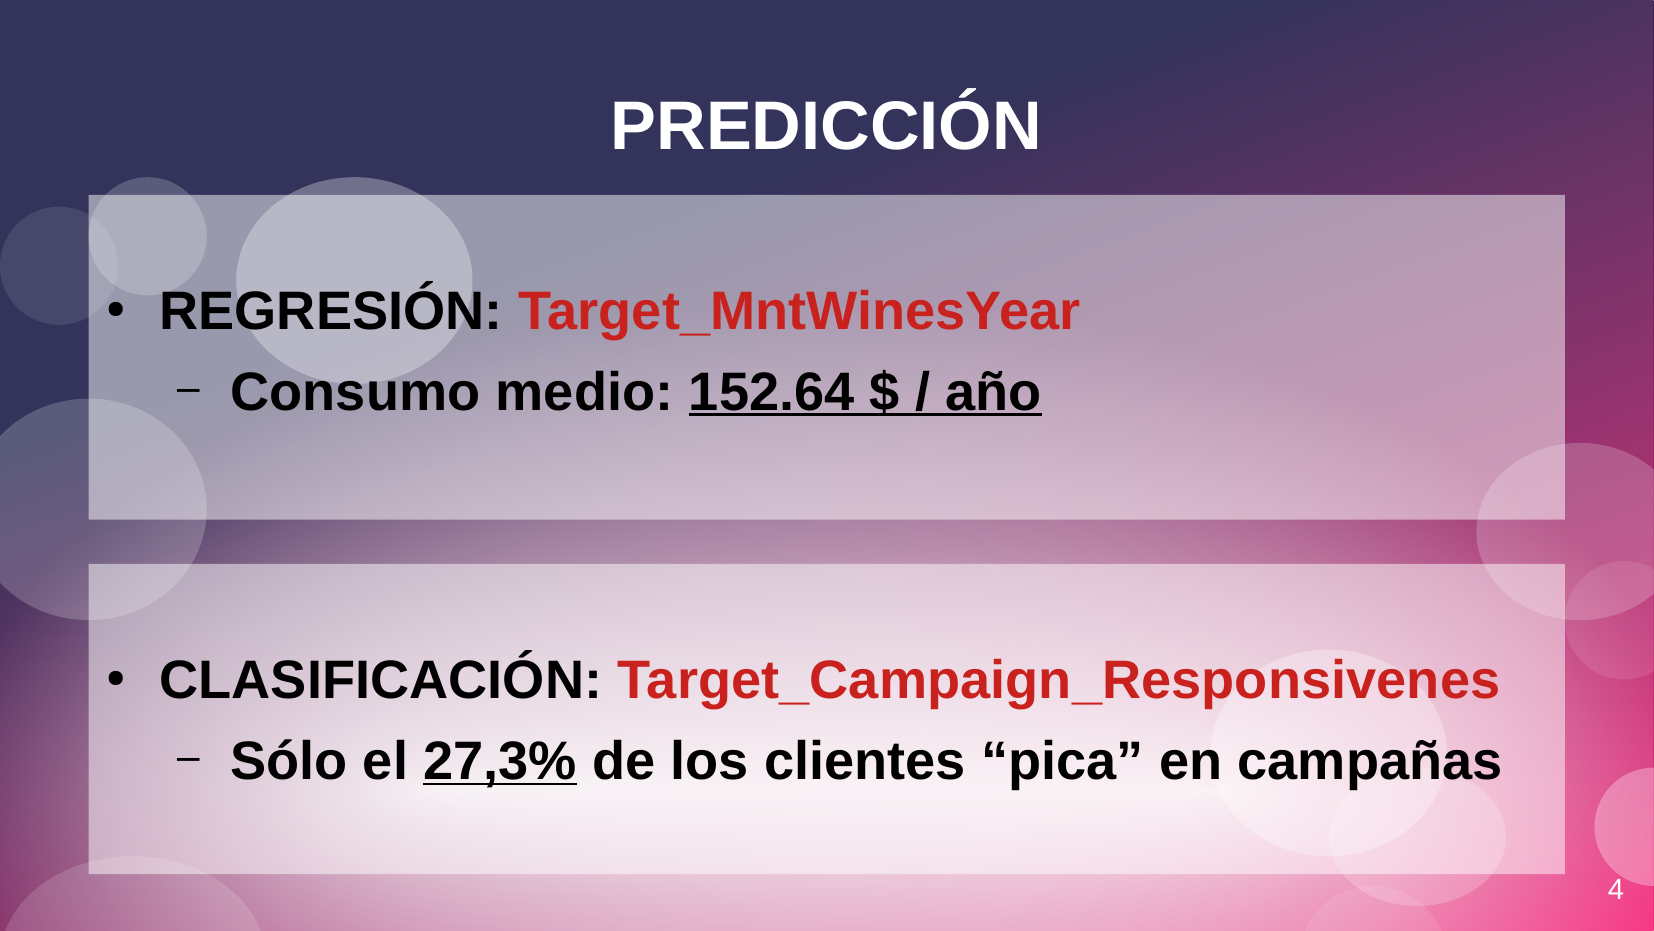

# PREDICCIÓN
REGRESIÓN: Target_MntWinesYear
Consumo medio: 152.64 $ / año
CLASIFICACIÓN: Target_Campaign_Responsivenes
Sólo el 27,3% de los clientes “pica” en campañas
4